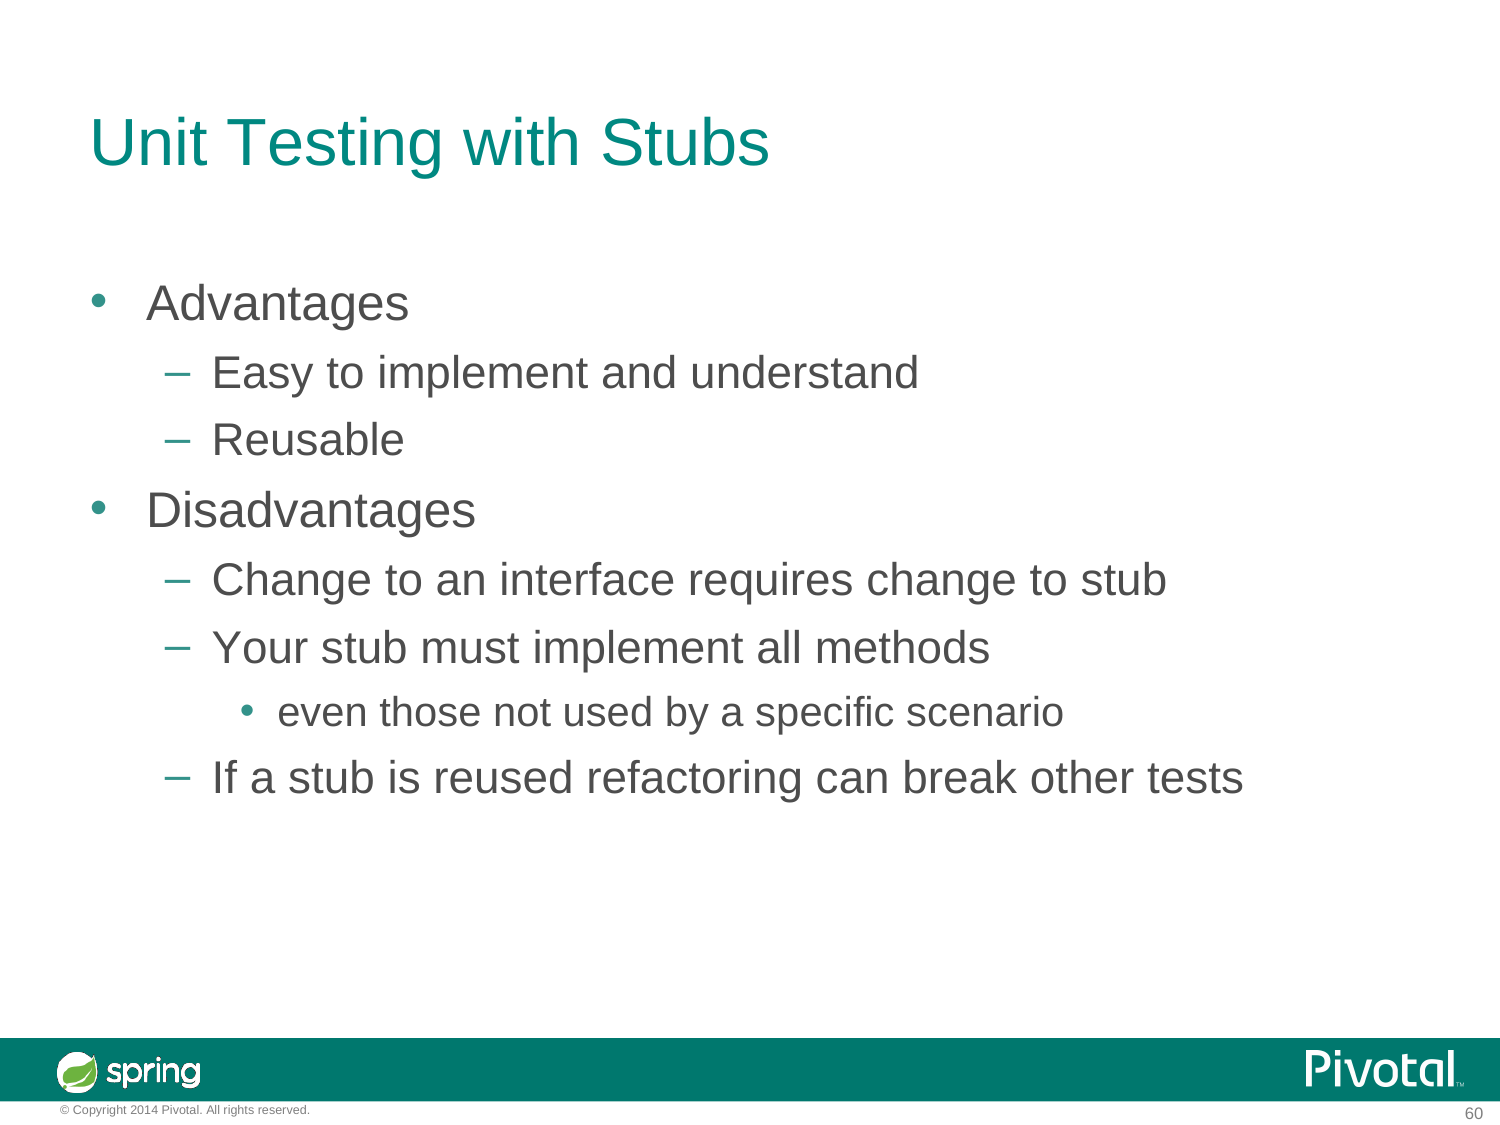

# Unit Testing with Stubs
Advantages
Easy to implement and understand
Reusable
Disadvantages
Change to an interface requires change to stub
Your stub must implement all methods
even those not used by a specific scenario
If a stub is reused refactoring can break other tests